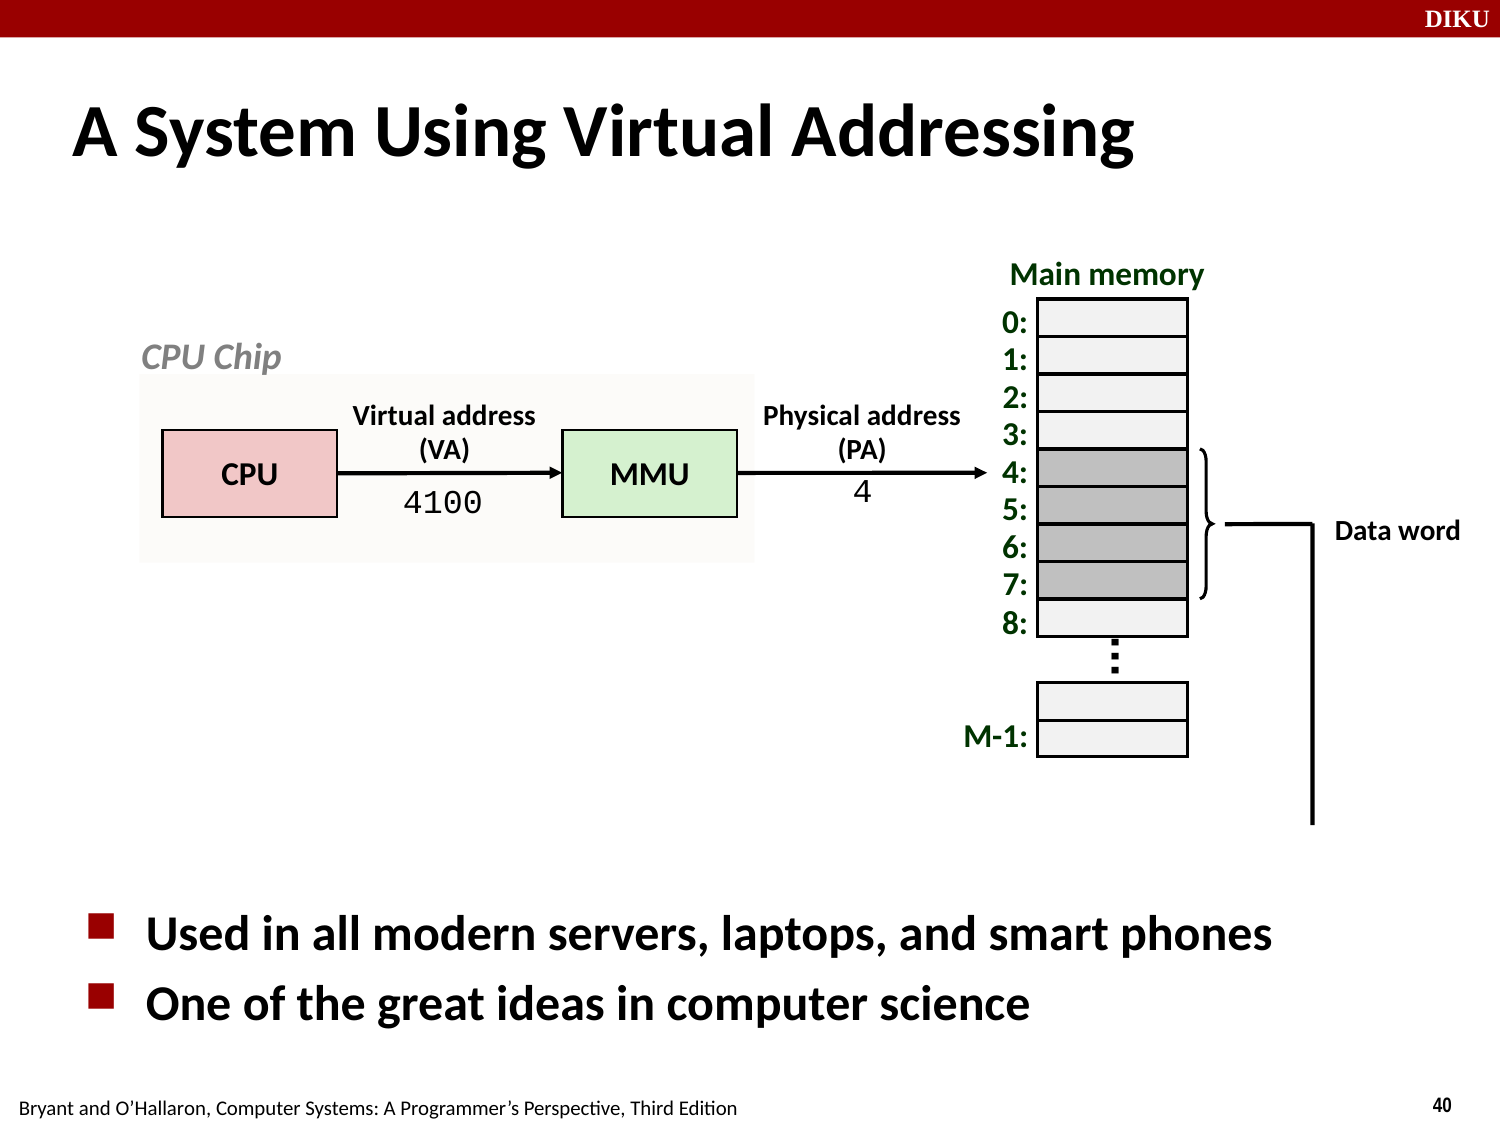

A System Using Virtual Addressing
Main memory
0:
CPU Chip
1:
2:
Virtual address
(VA)
Physical address
(PA)
3:
MMU
CPU
4:
4
4100
5:
Data word
6:
7:
8:
...
M-1:
Used in all modern servers, laptops, and smart phones
One of the great ideas in computer science